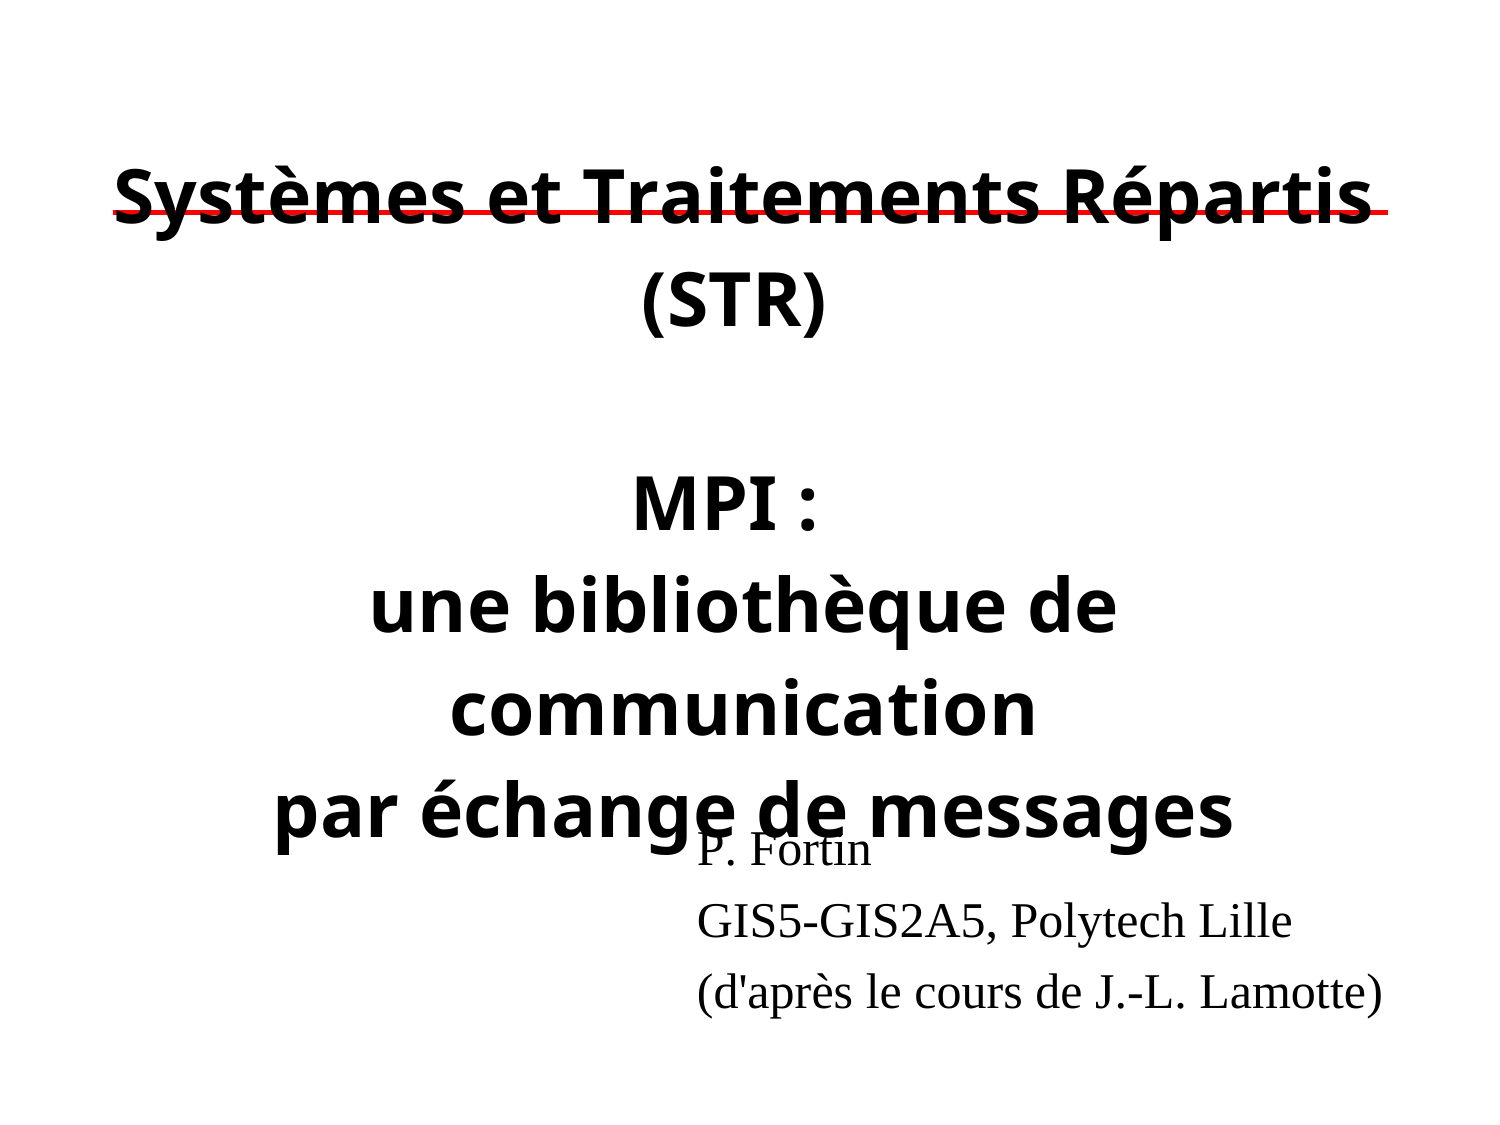

# Systèmes et Traitements Répartis (STR)  MPI : une bibliothèque de communication par échange de messages
P. Fortin
GIS5-GIS2A5, Polytech Lille
(d'après le cours de J.-L. Lamotte)